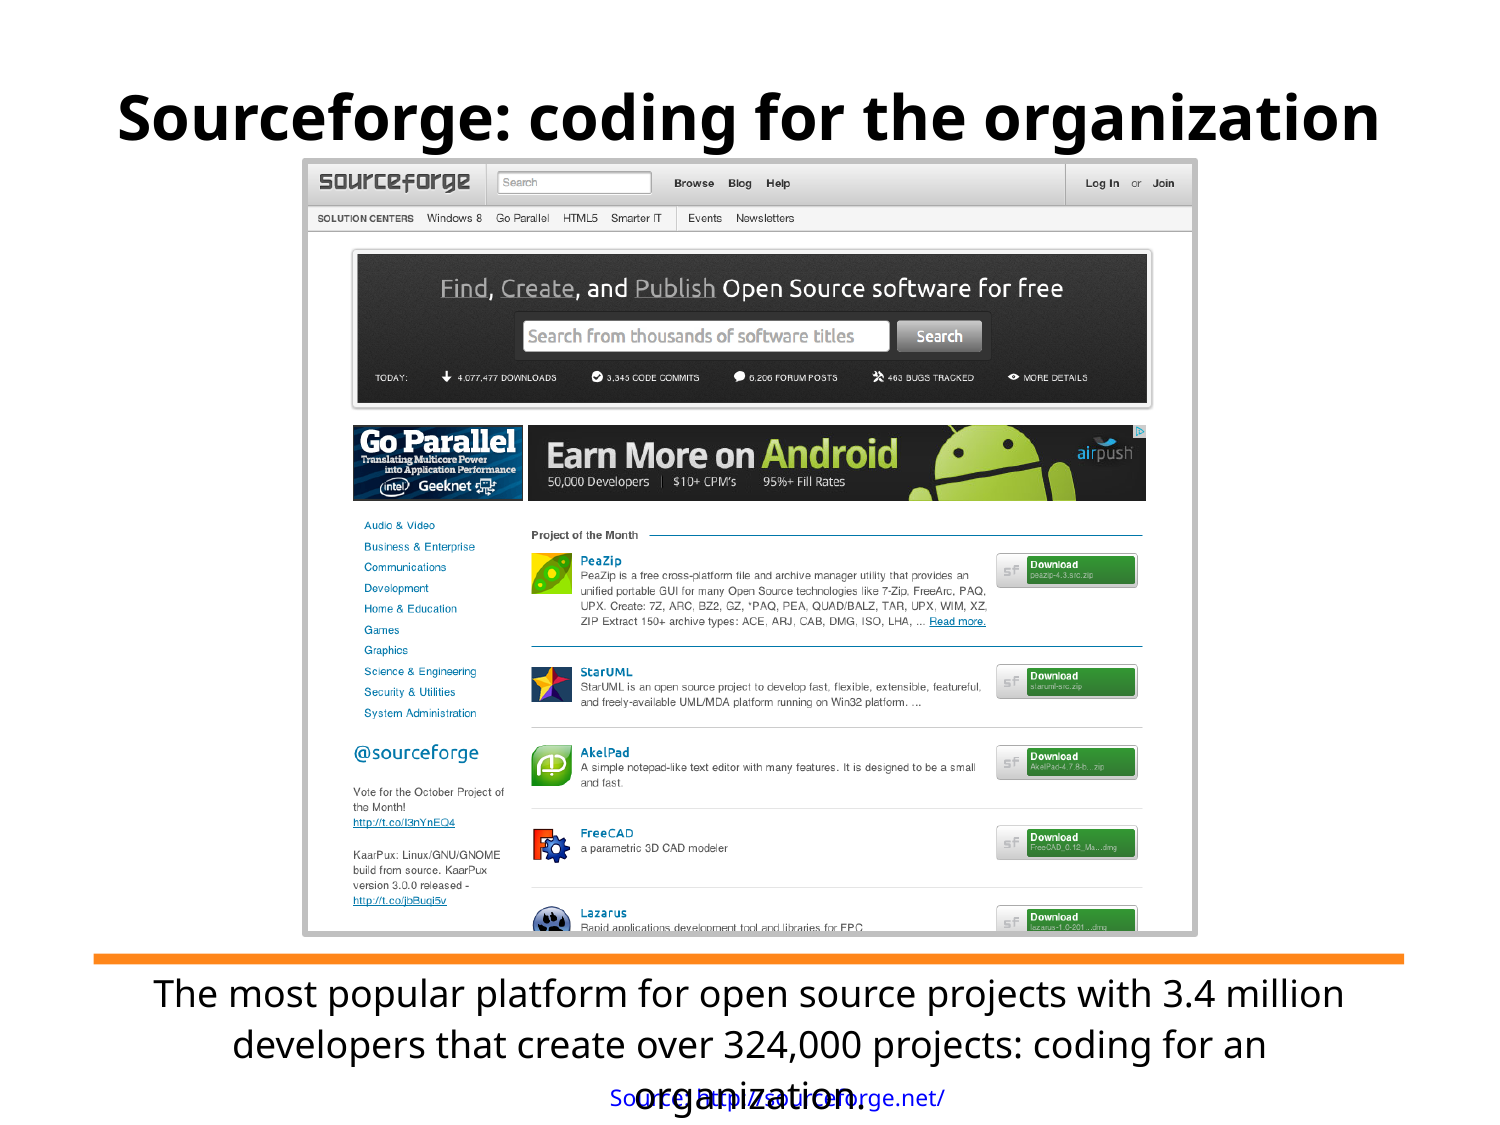

# Sourceforge: coding for the organization
The most popular platform for open source projects with 3.4 million developers that create over 324,000 projects: coding for an organization.
Source: http://sourceforge.net/